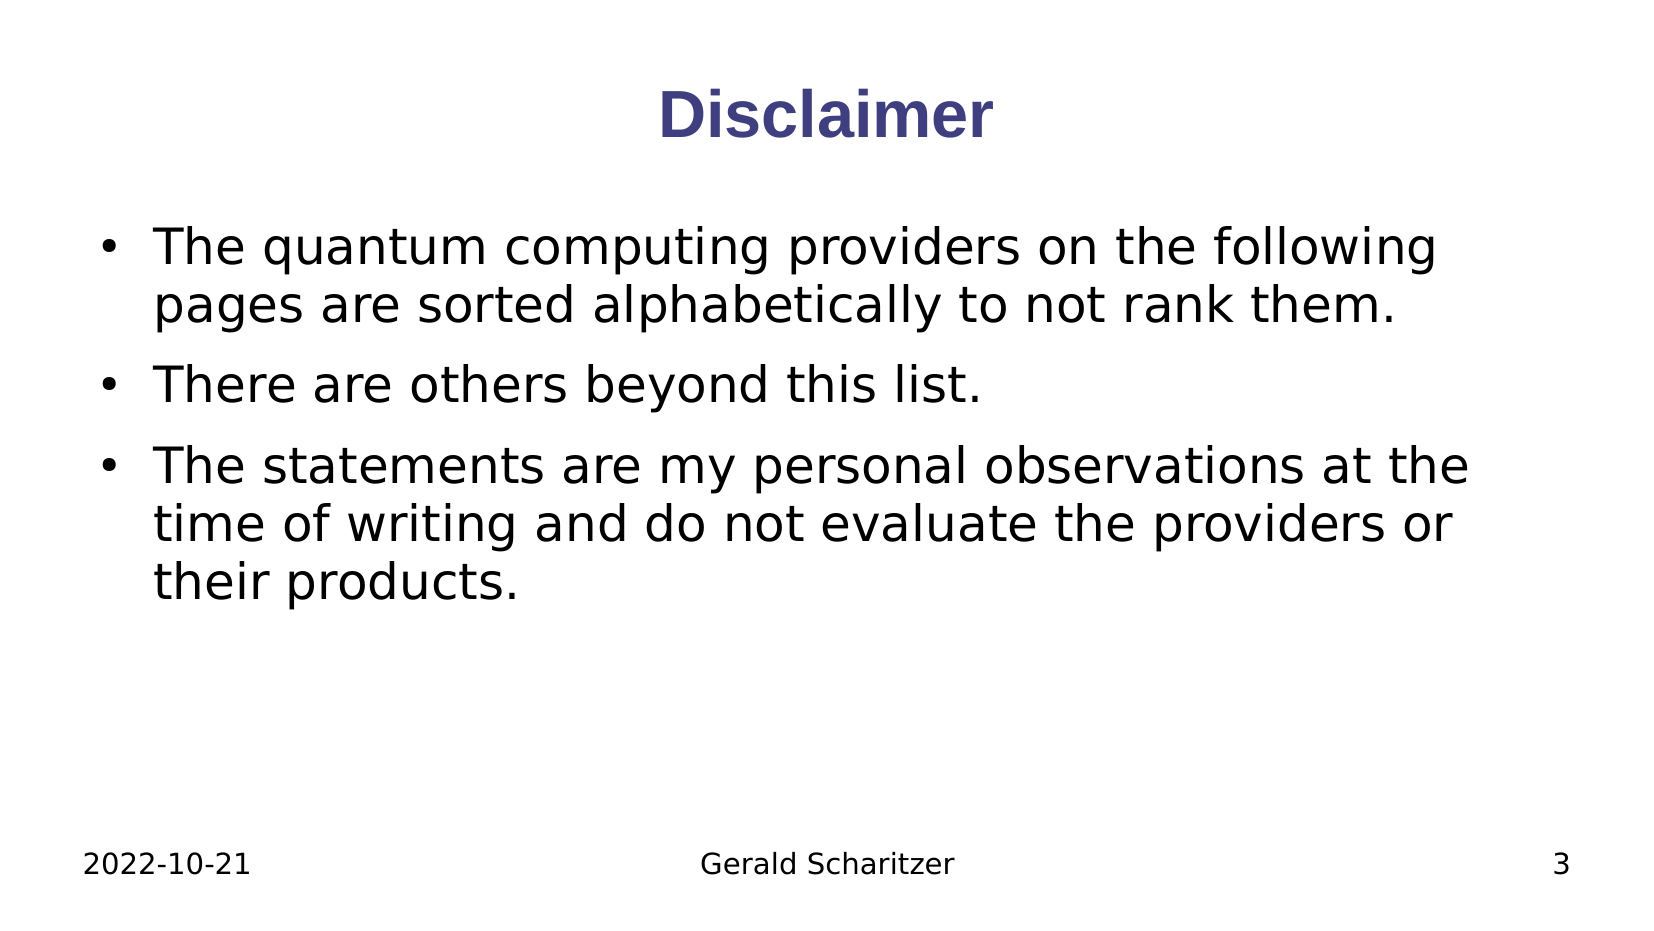

# Disclaimer
The quantum computing providers on the following pages are sorted alphabetically to not rank them.
There are others beyond this list.
The statements are my personal observations at the time of writing and do not evaluate the providers or their products.
2022-10-21
Gerald Scharitzer
3